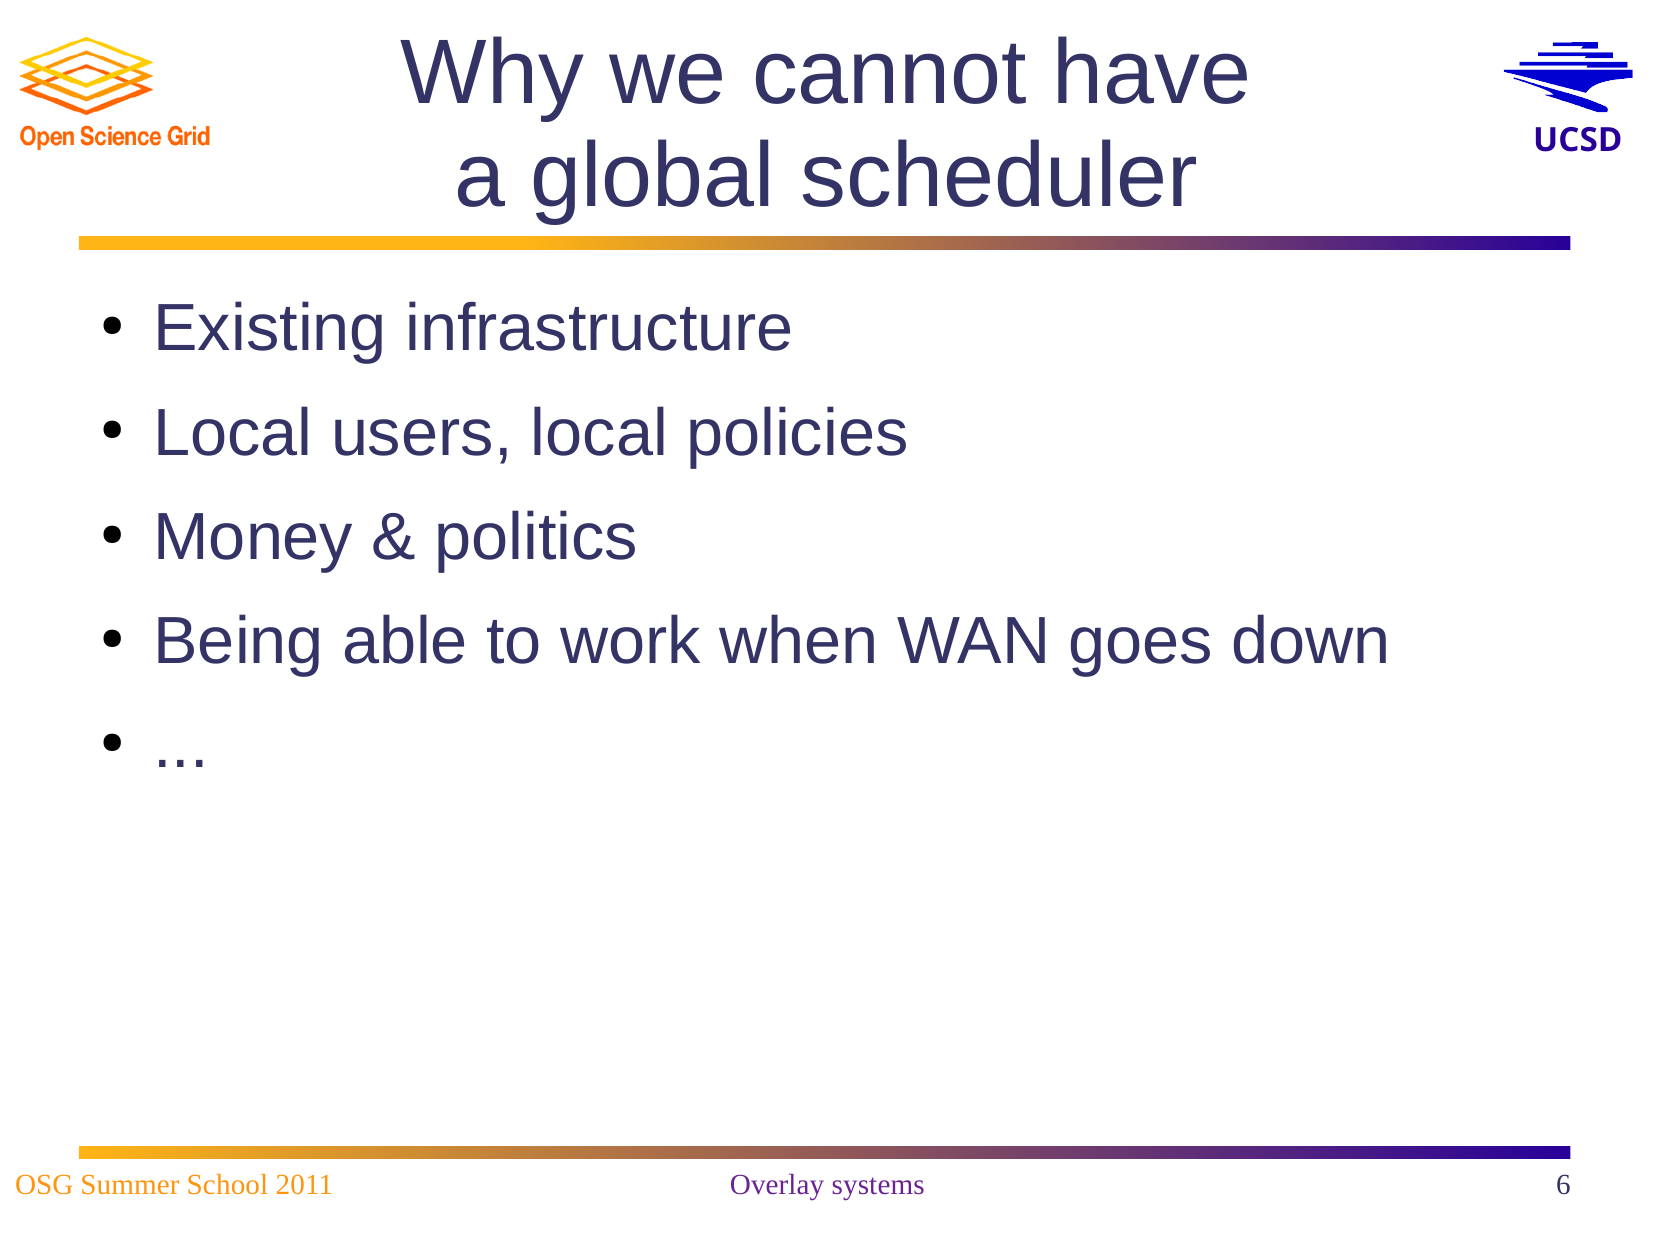

# Why we cannot have a global scheduler
Existing infrastructure
Local users, local policies
Money & politics
Being able to work when WAN goes down
...
OSG Summer School 2011
Overlay systems
6